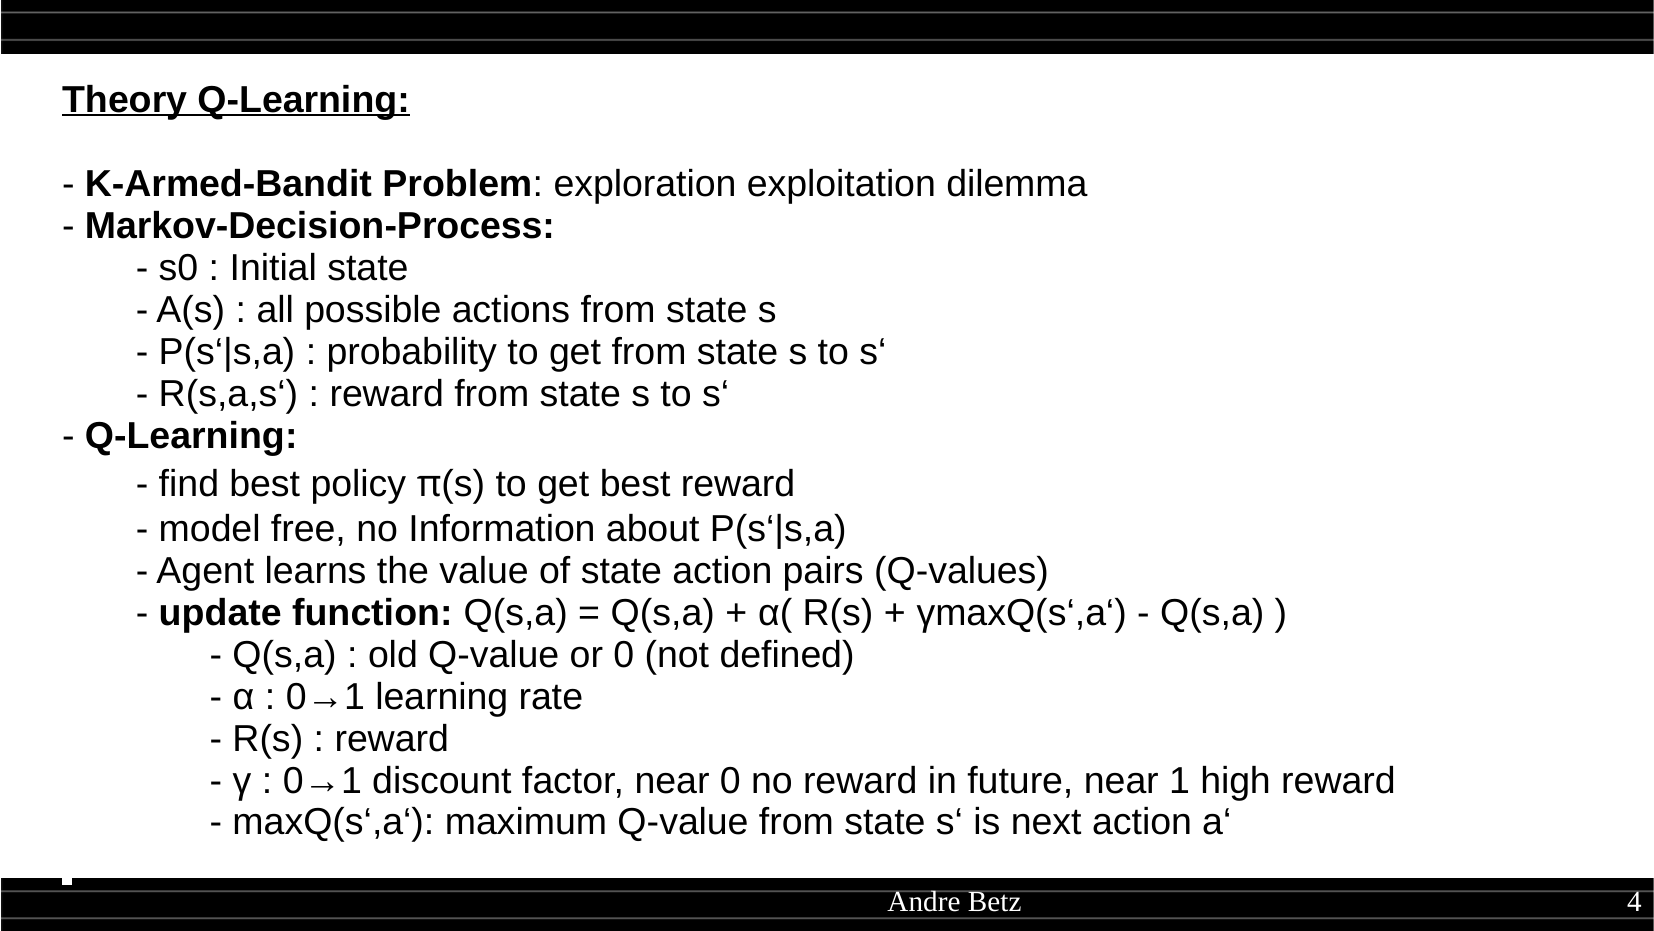

Theory Q-Learning:
- K-Armed-Bandit Problem: exploration exploitation dilemma
- Markov-Decision-Process:
	- s0 : Initial state
	- A(s) : all possible actions from state s
	- P(s‘|s,a) : probability to get from state s to s‘
	- R(s,a,s‘) : reward from state s to s‘
- Q-Learning:
	- find best policy π(s) to get best reward
	- model free, no Information about P(s‘|s,a)
	- Agent learns the value of state action pairs (Q-values)
	- update function: Q(s,a) = Q(s,a) + α( R(s) + γmaxQ(s‘,a‘) - Q(s,a) )
		- Q(s,a) : old Q-value or 0 (not defined)
		- α : 0→1 learning rate
		- R(s) : reward
		- γ : 0→1 discount factor, near 0 no reward in future, near 1 high reward
		- maxQ(s‘,a‘): maximum Q-value from state s‘ is next action a‘